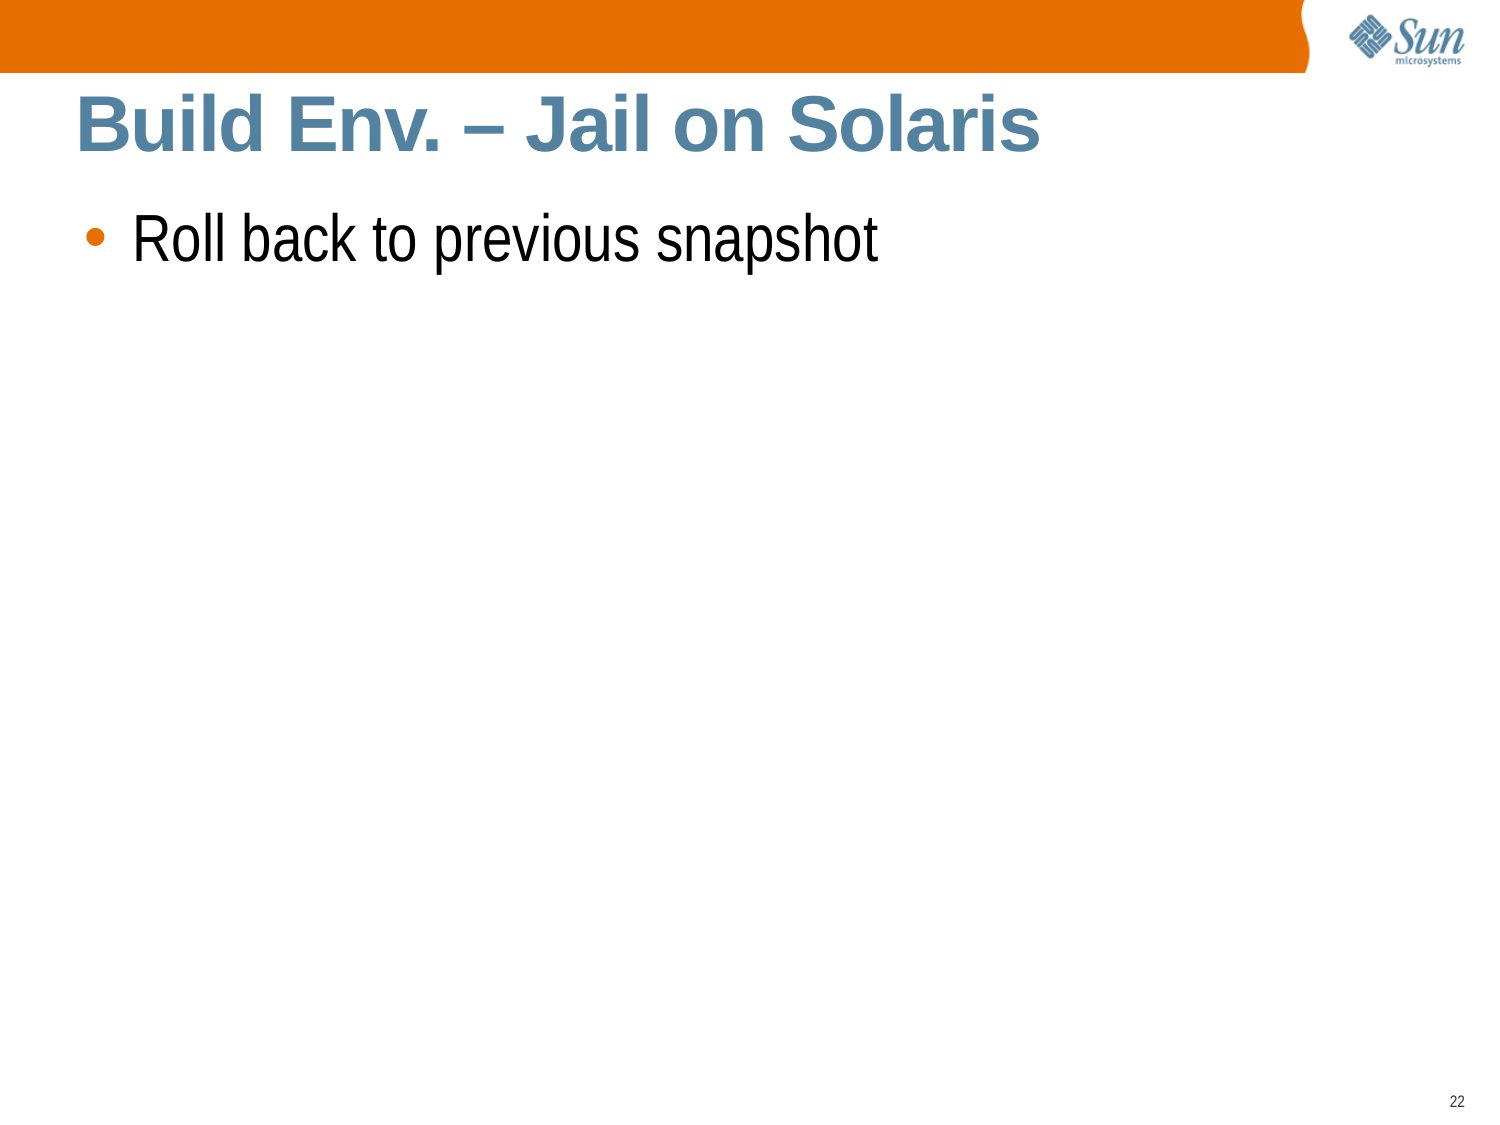

# Build Env. – Jail on Solaris
Roll back to previous snapshot